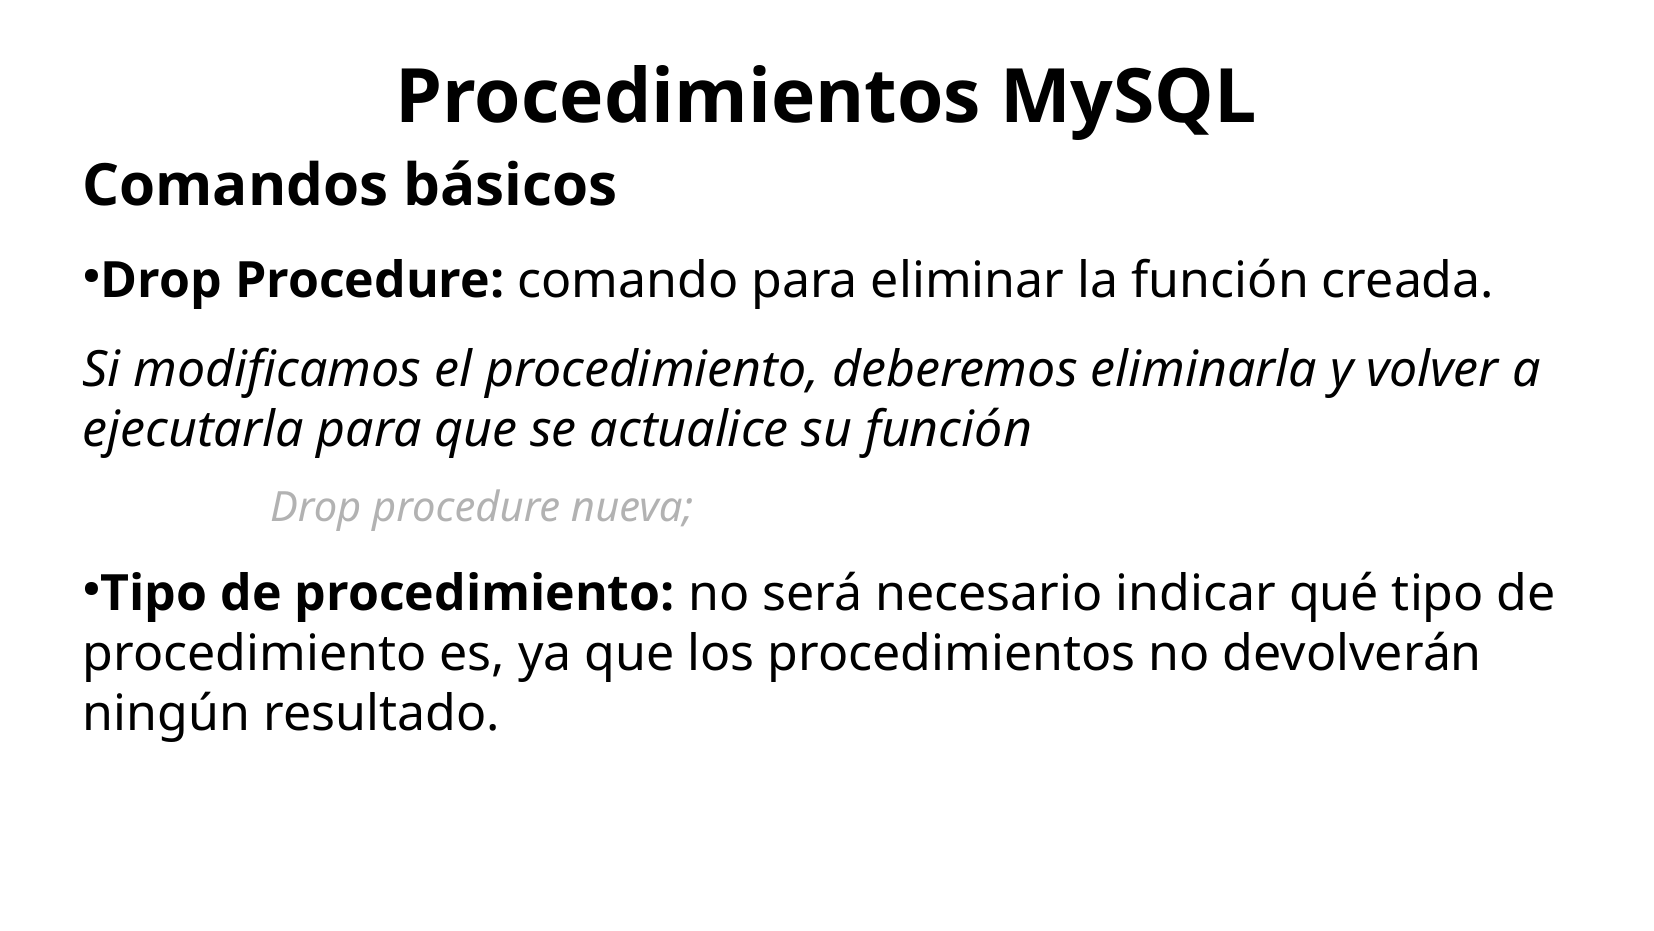

# Procedimientos MySQL
Comandos básicos
Drop Procedure: comando para eliminar la función creada.
Si modificamos el procedimiento, deberemos eliminarla y volver a ejecutarla para que se actualice su función
Drop procedure nueva;
Tipo de procedimiento: no será necesario indicar qué tipo de procedimiento es, ya que los procedimientos no devolverán ningún resultado.